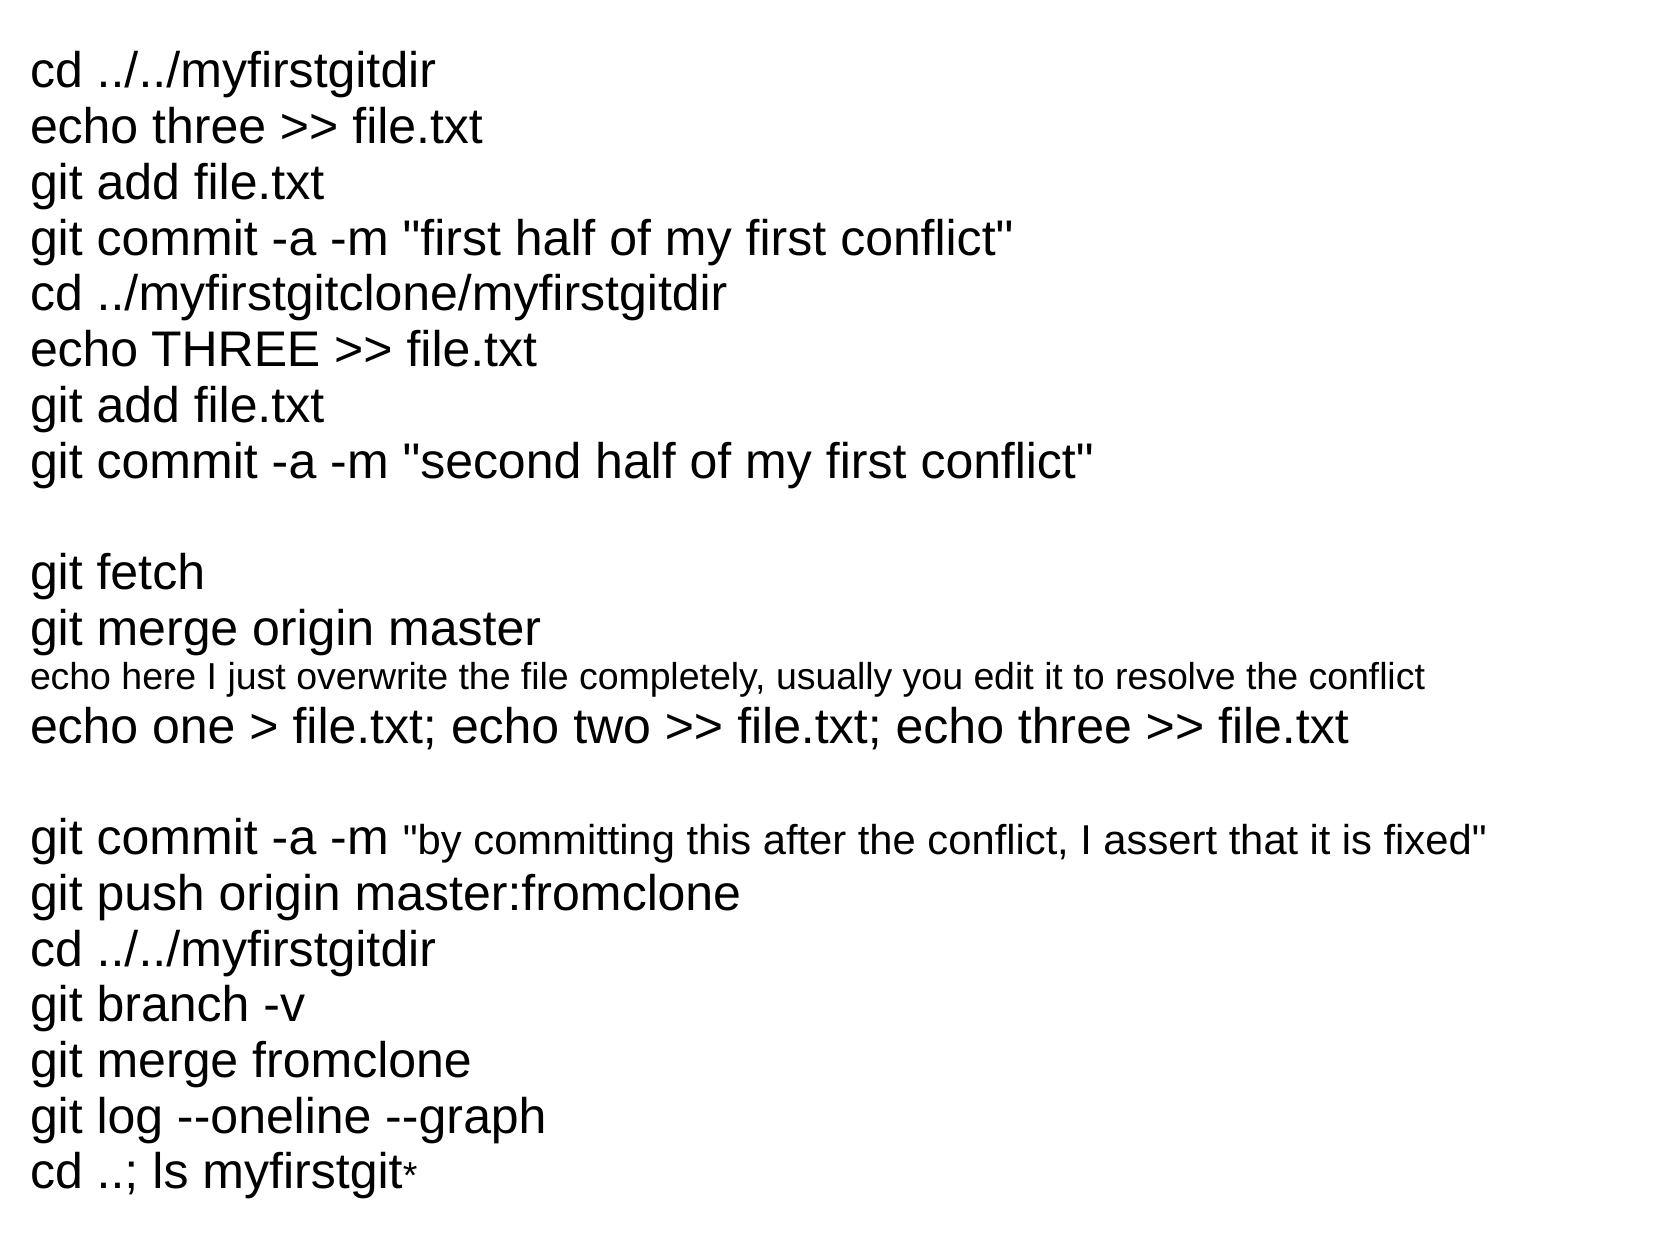

# cd ../../myfirstgitdir
echo three >> file.txt
git add file.txt
git commit -a -m "first half of my first conflict"
cd ../myfirstgitclone/myfirstgitdir
echo THREE >> file.txt
git add file.txt
git commit -a -m "second half of my first conflict"
git fetch
git merge origin master
echo here I just overwrite the file completely, usually you edit it to resolve the conflict
echo one > file.txt; echo two >> file.txt; echo three >> file.txt
git commit -a -m "by committing this after the conflict, I assert that it is fixed"
git push origin master:fromclone
cd ../../myfirstgitdir
git branch -v
git merge fromclone
git log --oneline --graph
cd ..; ls myfirstgit*